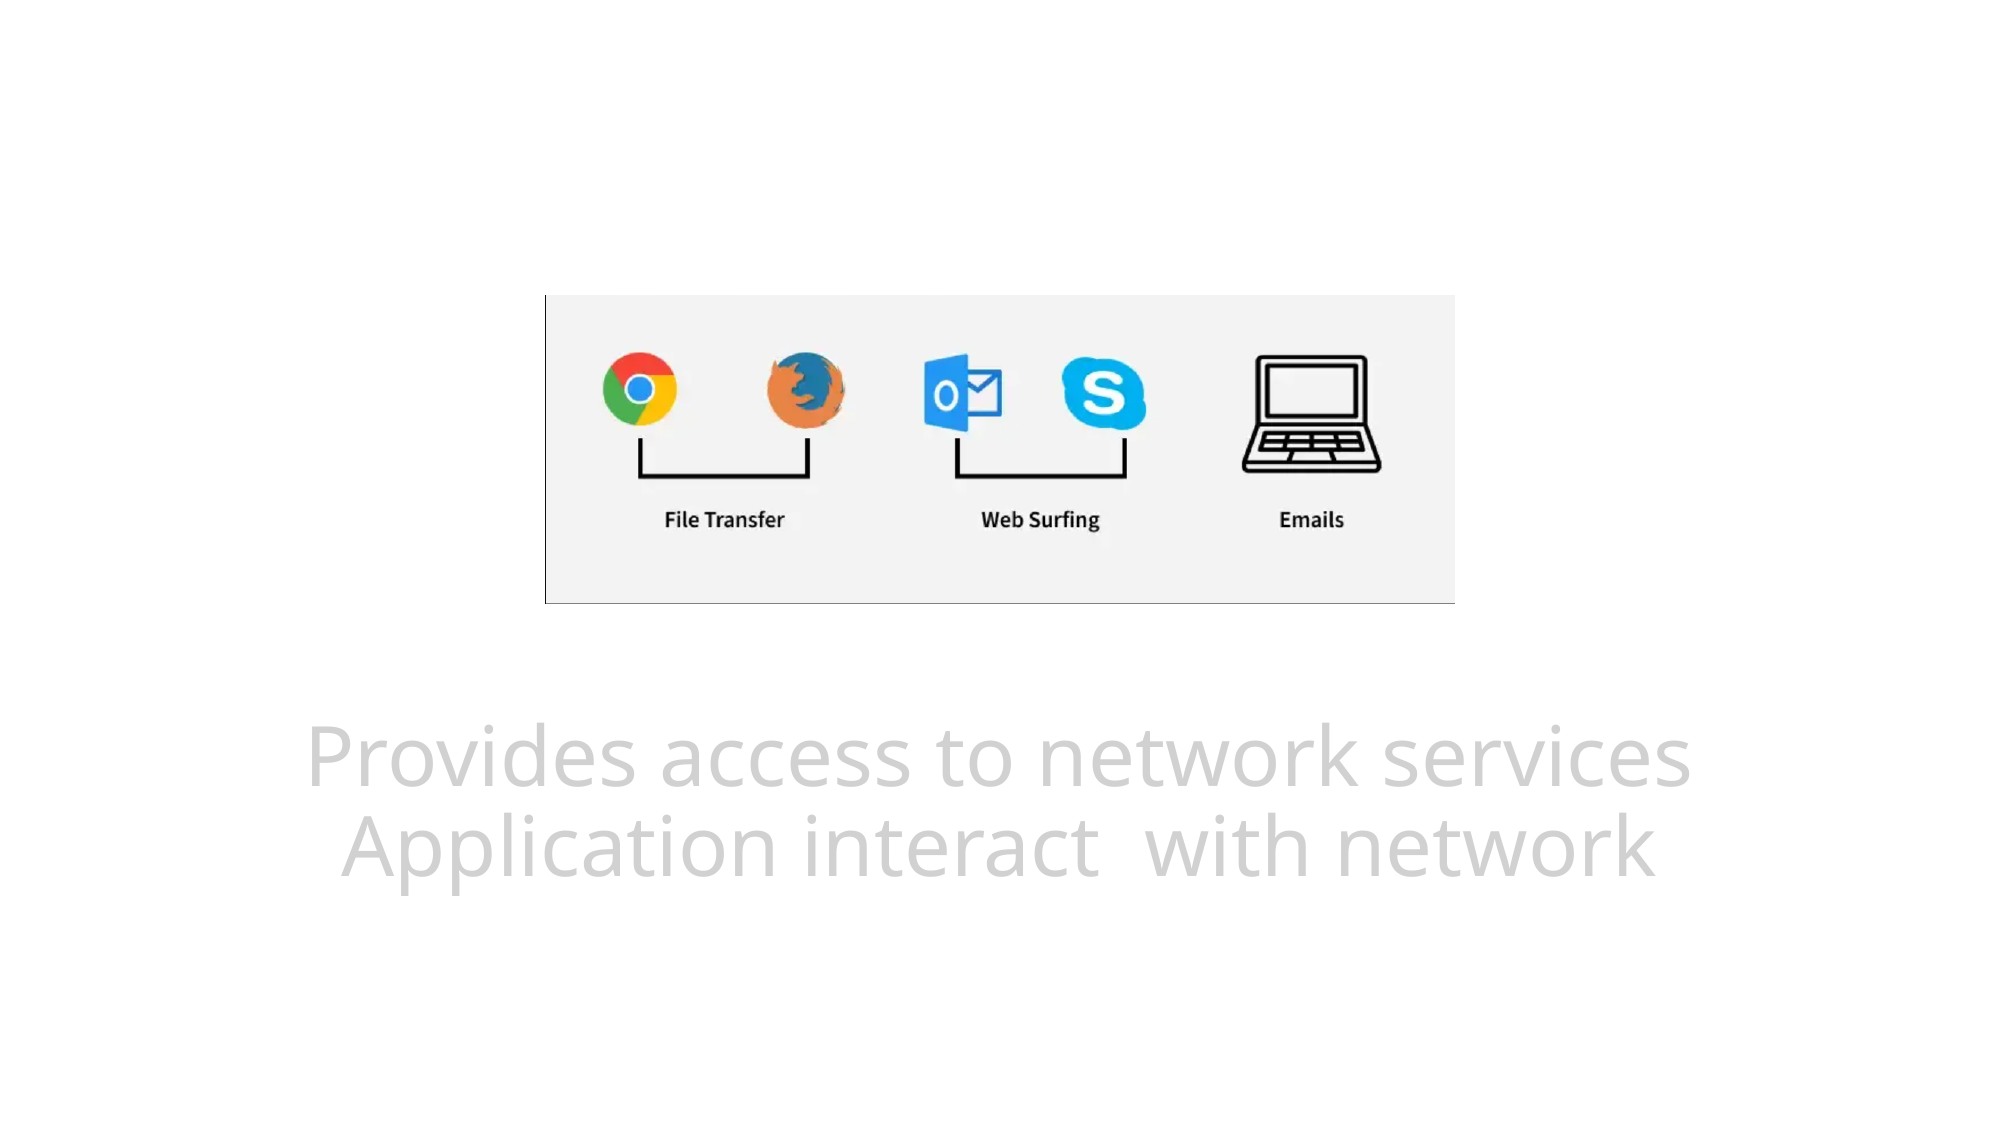

Network Service Access
Provides access to network services
Application interact with network